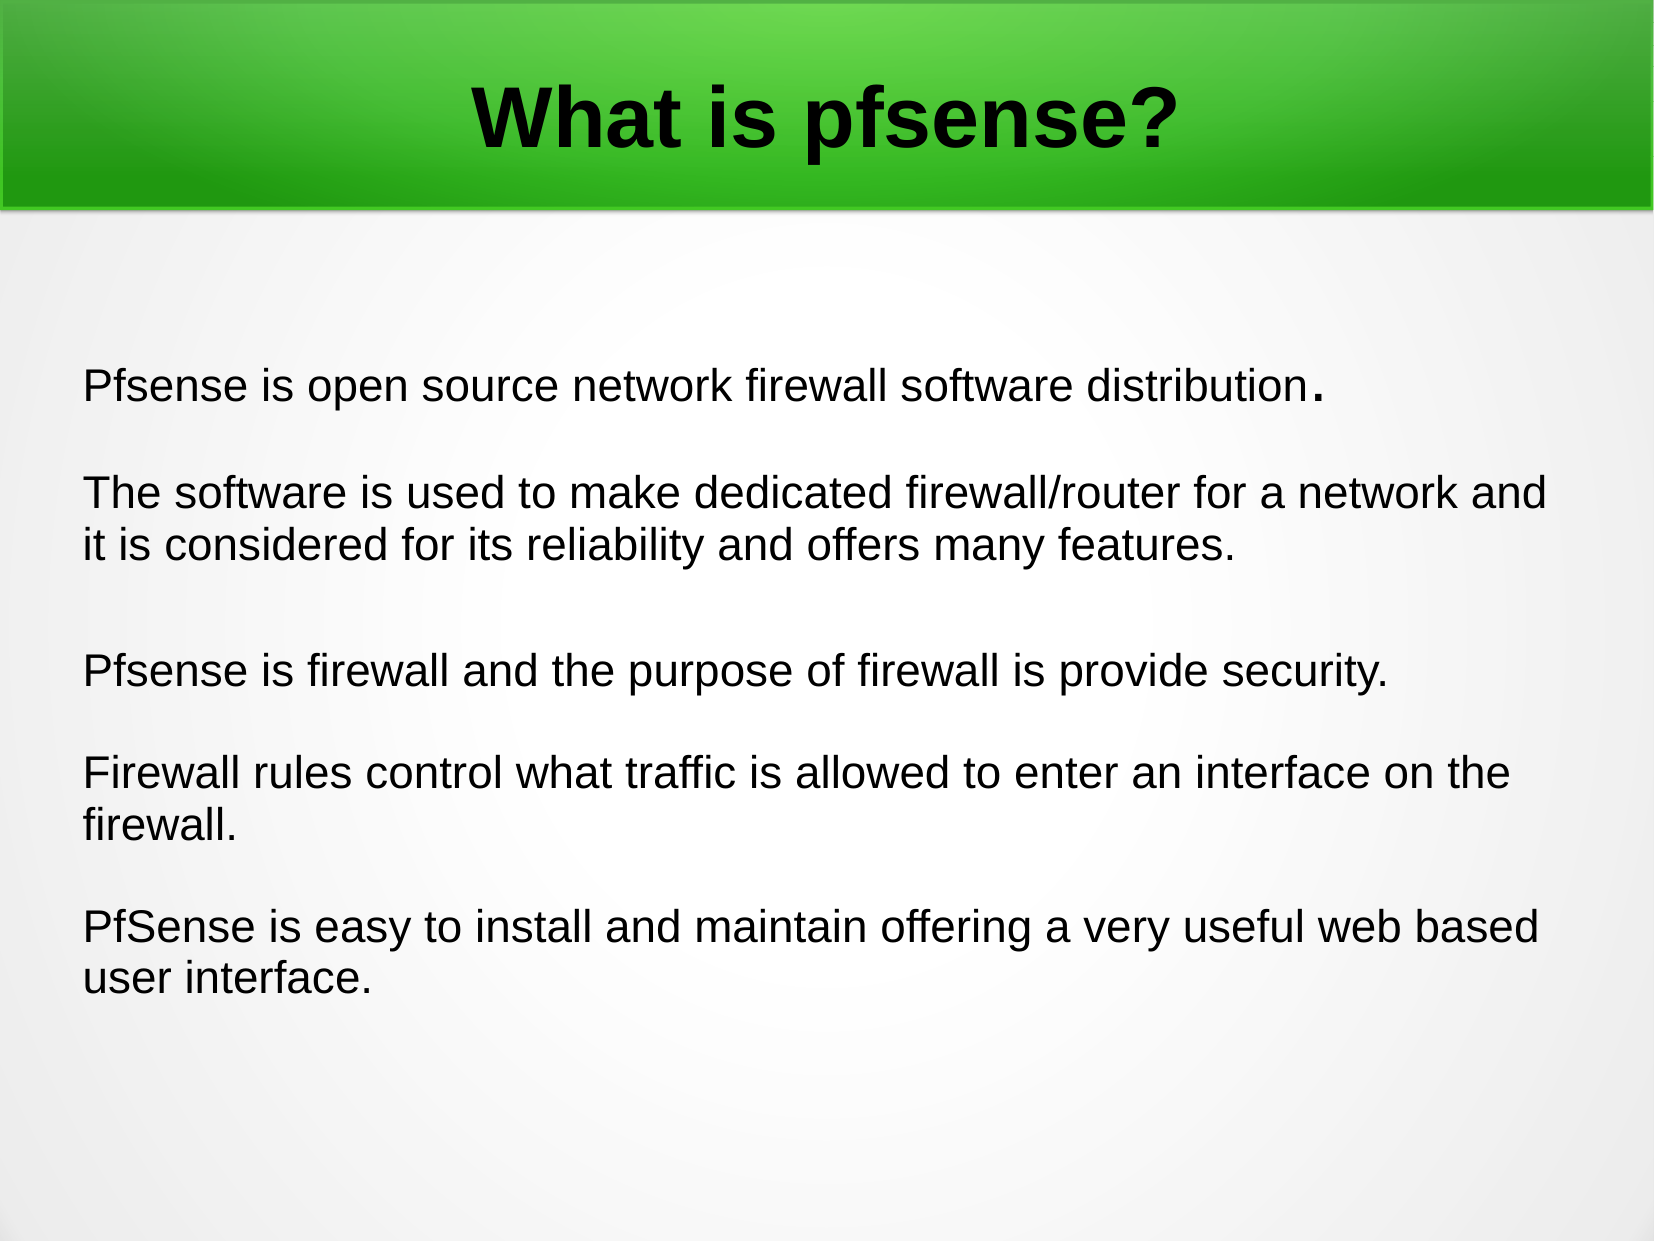

# What is pfsense?
Pfsense is open source network firewall software distribution.
The software is used to make dedicated firewall/router for a network and it is considered for its reliability and offers many features.
Pfsense is firewall and the purpose of firewall is provide security.
Firewall rules control what traffic is allowed to enter an interface on the firewall.
PfSense is easy to install and maintain offering a very useful web based user interface.